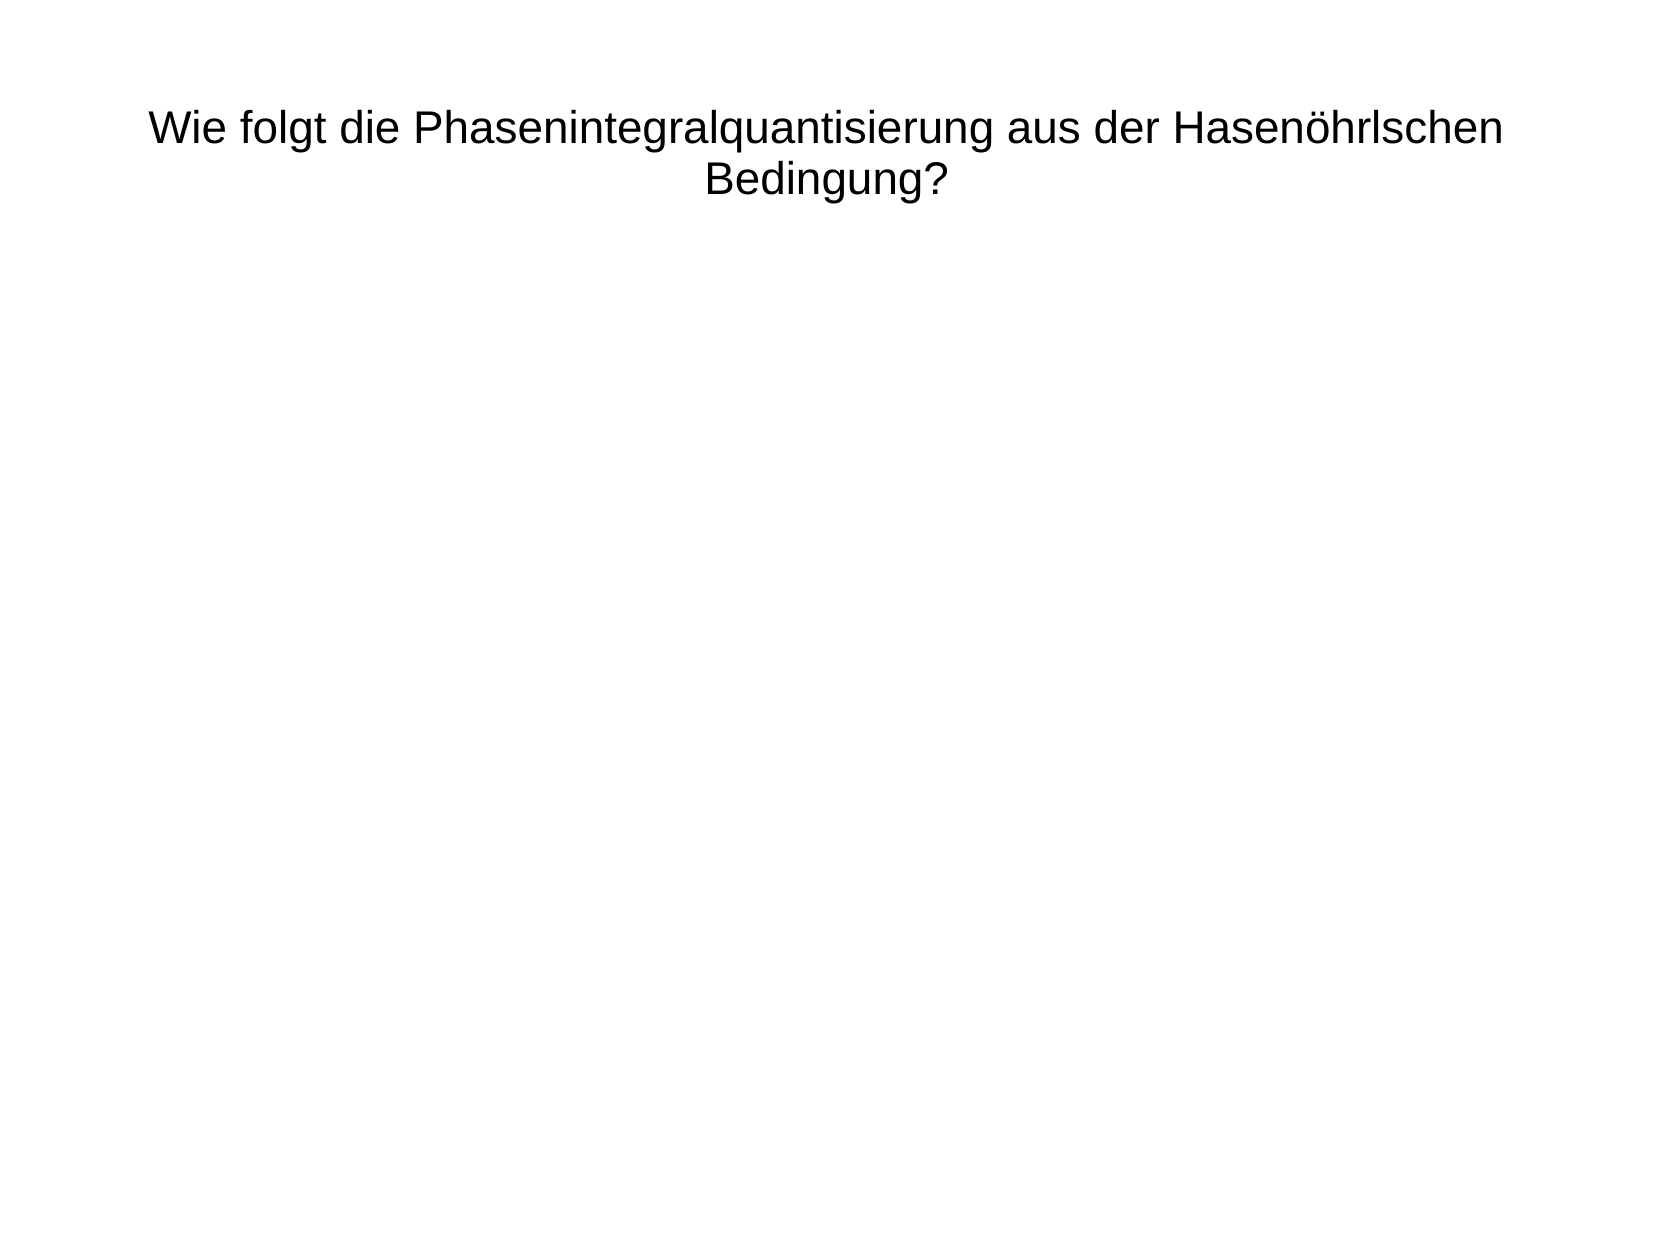

# Wie folgt die Phasenintegralquantisierung aus der Hasenöhrlschen Bedingung?